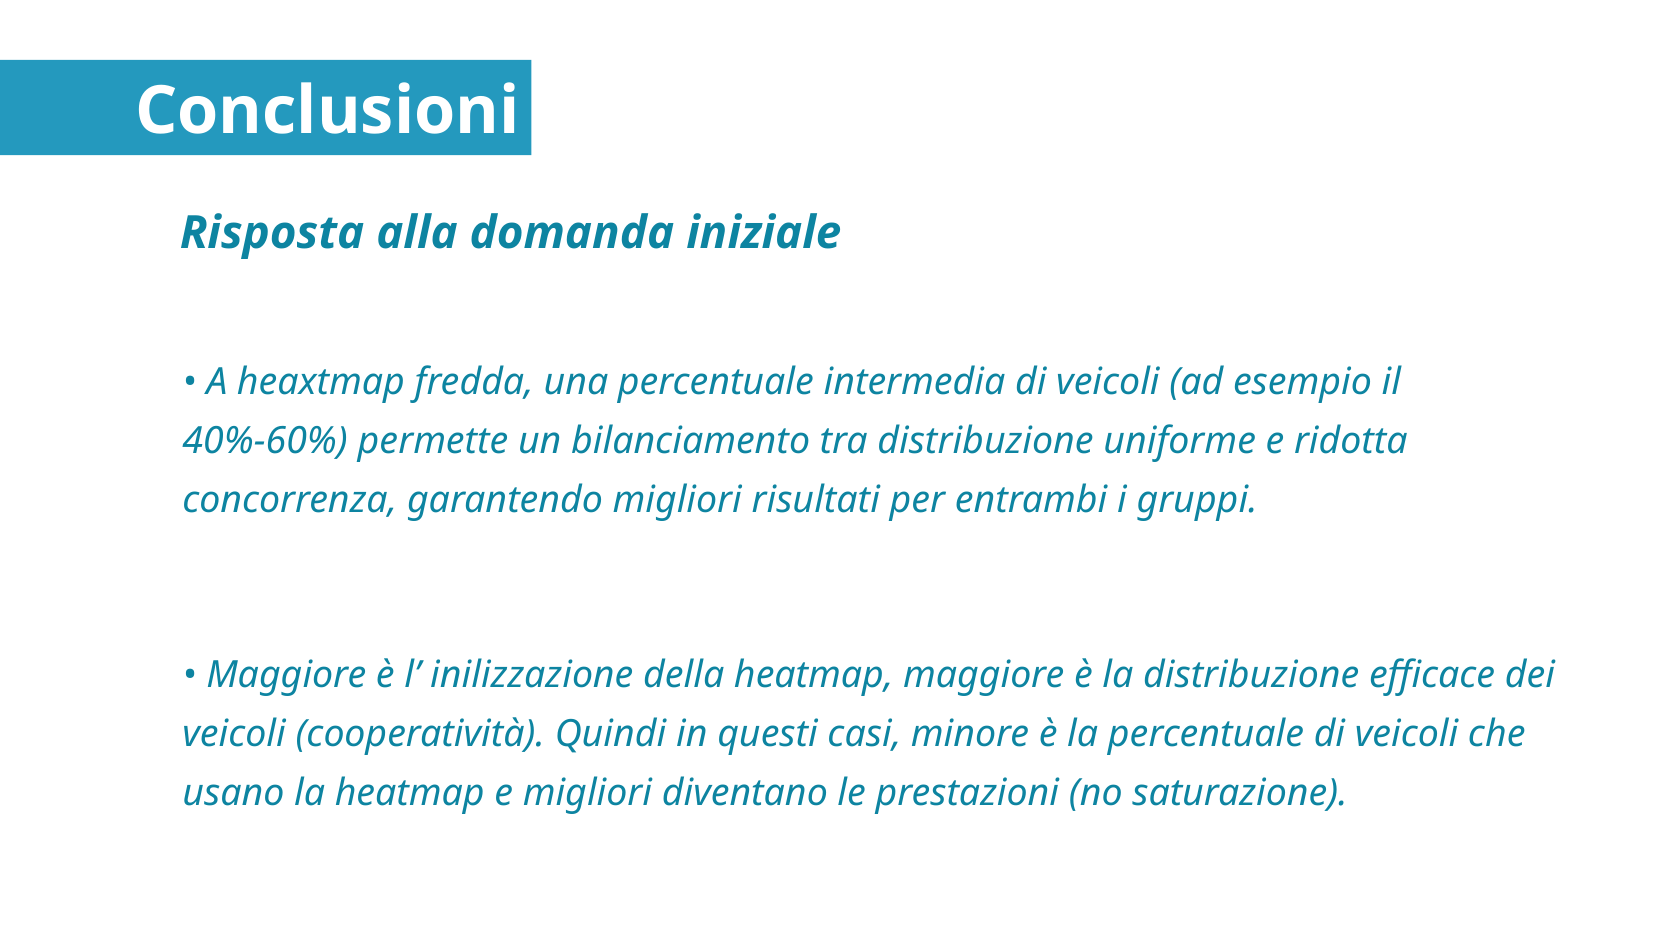

# Conclusioni
Risposta alla domanda iniziale
• A heaxtmap fredda, una percentuale intermedia di veicoli (ad esempio il
40%-60%) permette un bilanciamento tra distribuzione uniforme e ridotta
concorrenza, garantendo migliori risultati per entrambi i gruppi.
• Maggiore è l’ inilizzazione della heatmap, maggiore è la distribuzione efficace dei veicoli (cooperatività). Quindi in questi casi, minore è la percentuale di veicoli che usano la heatmap e migliori diventano le prestazioni (no saturazione).